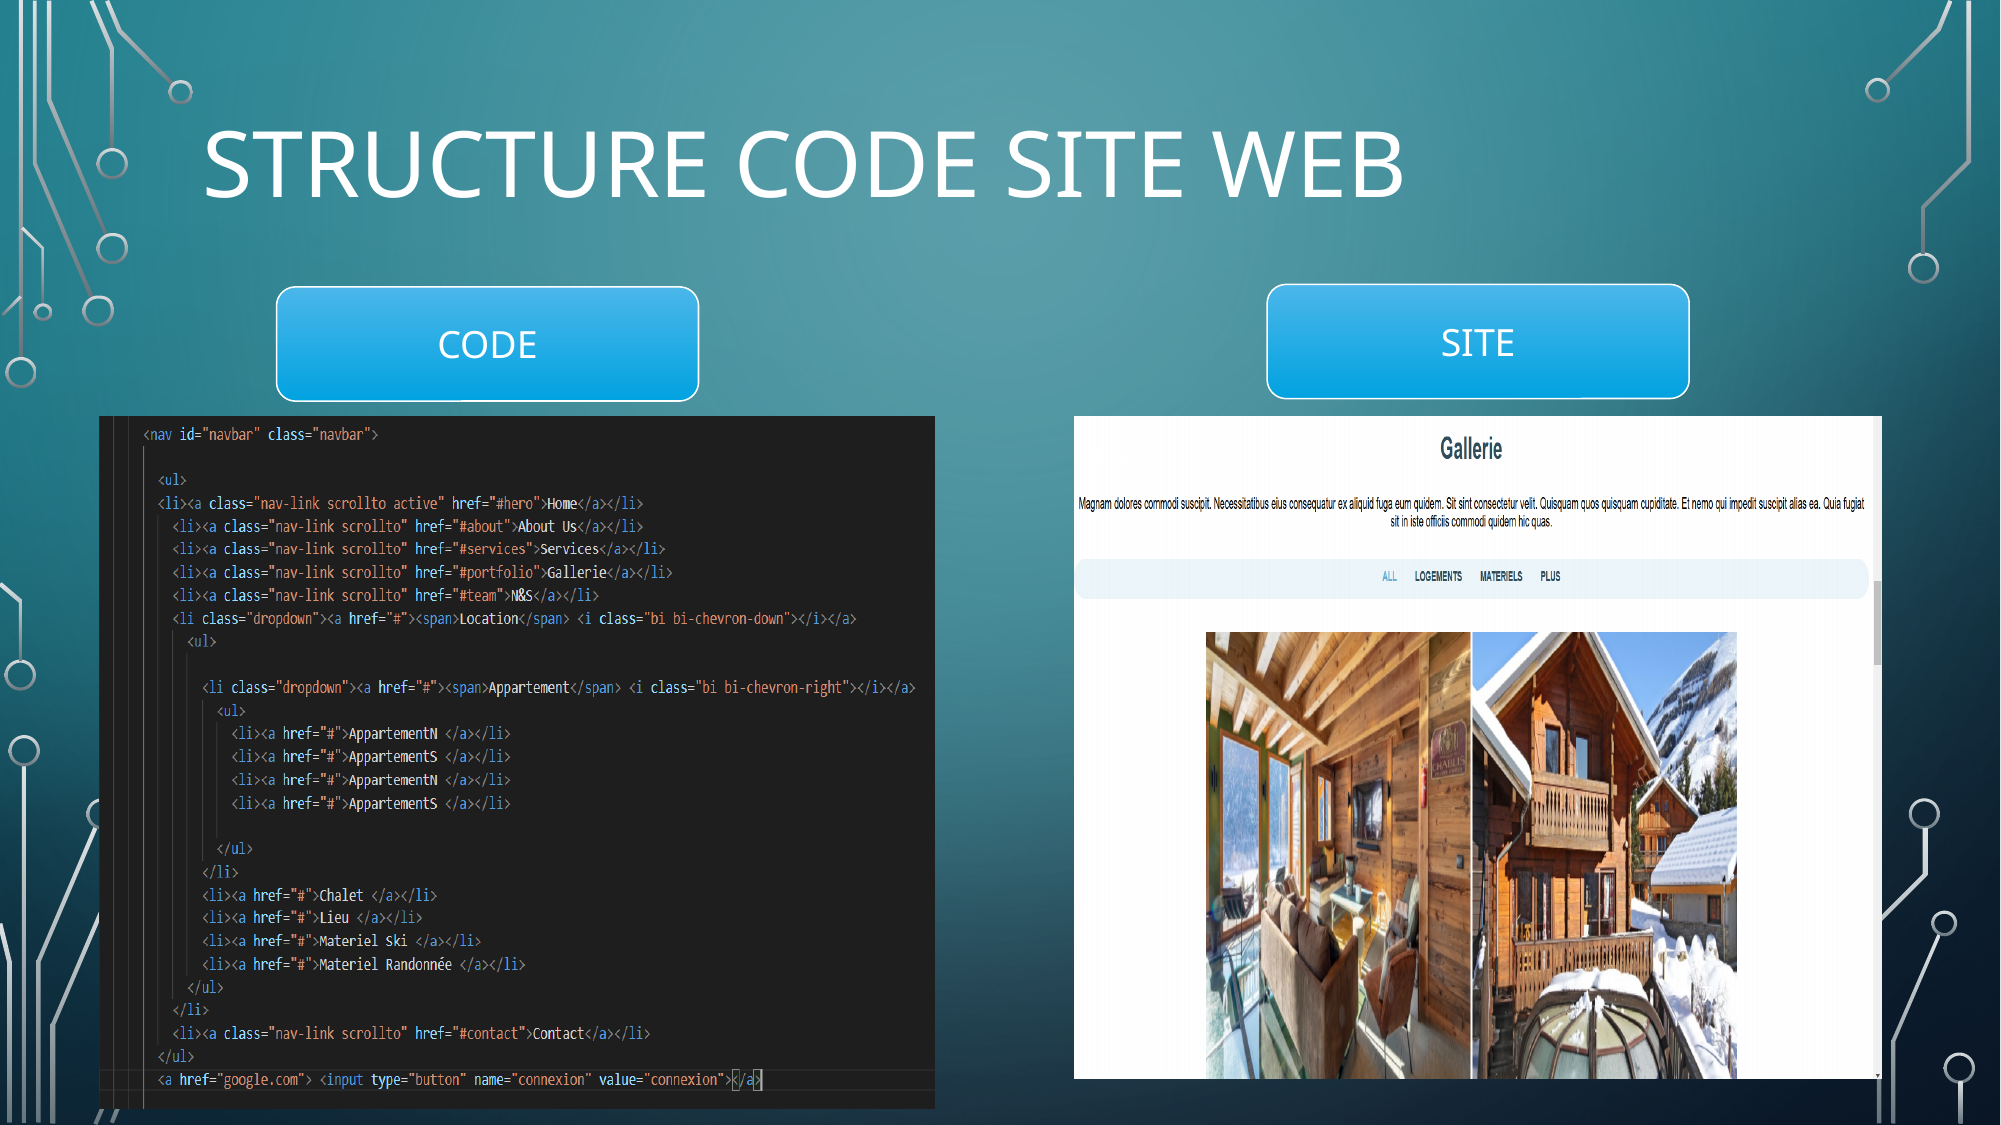

# Structure code site web
SITE
CODE